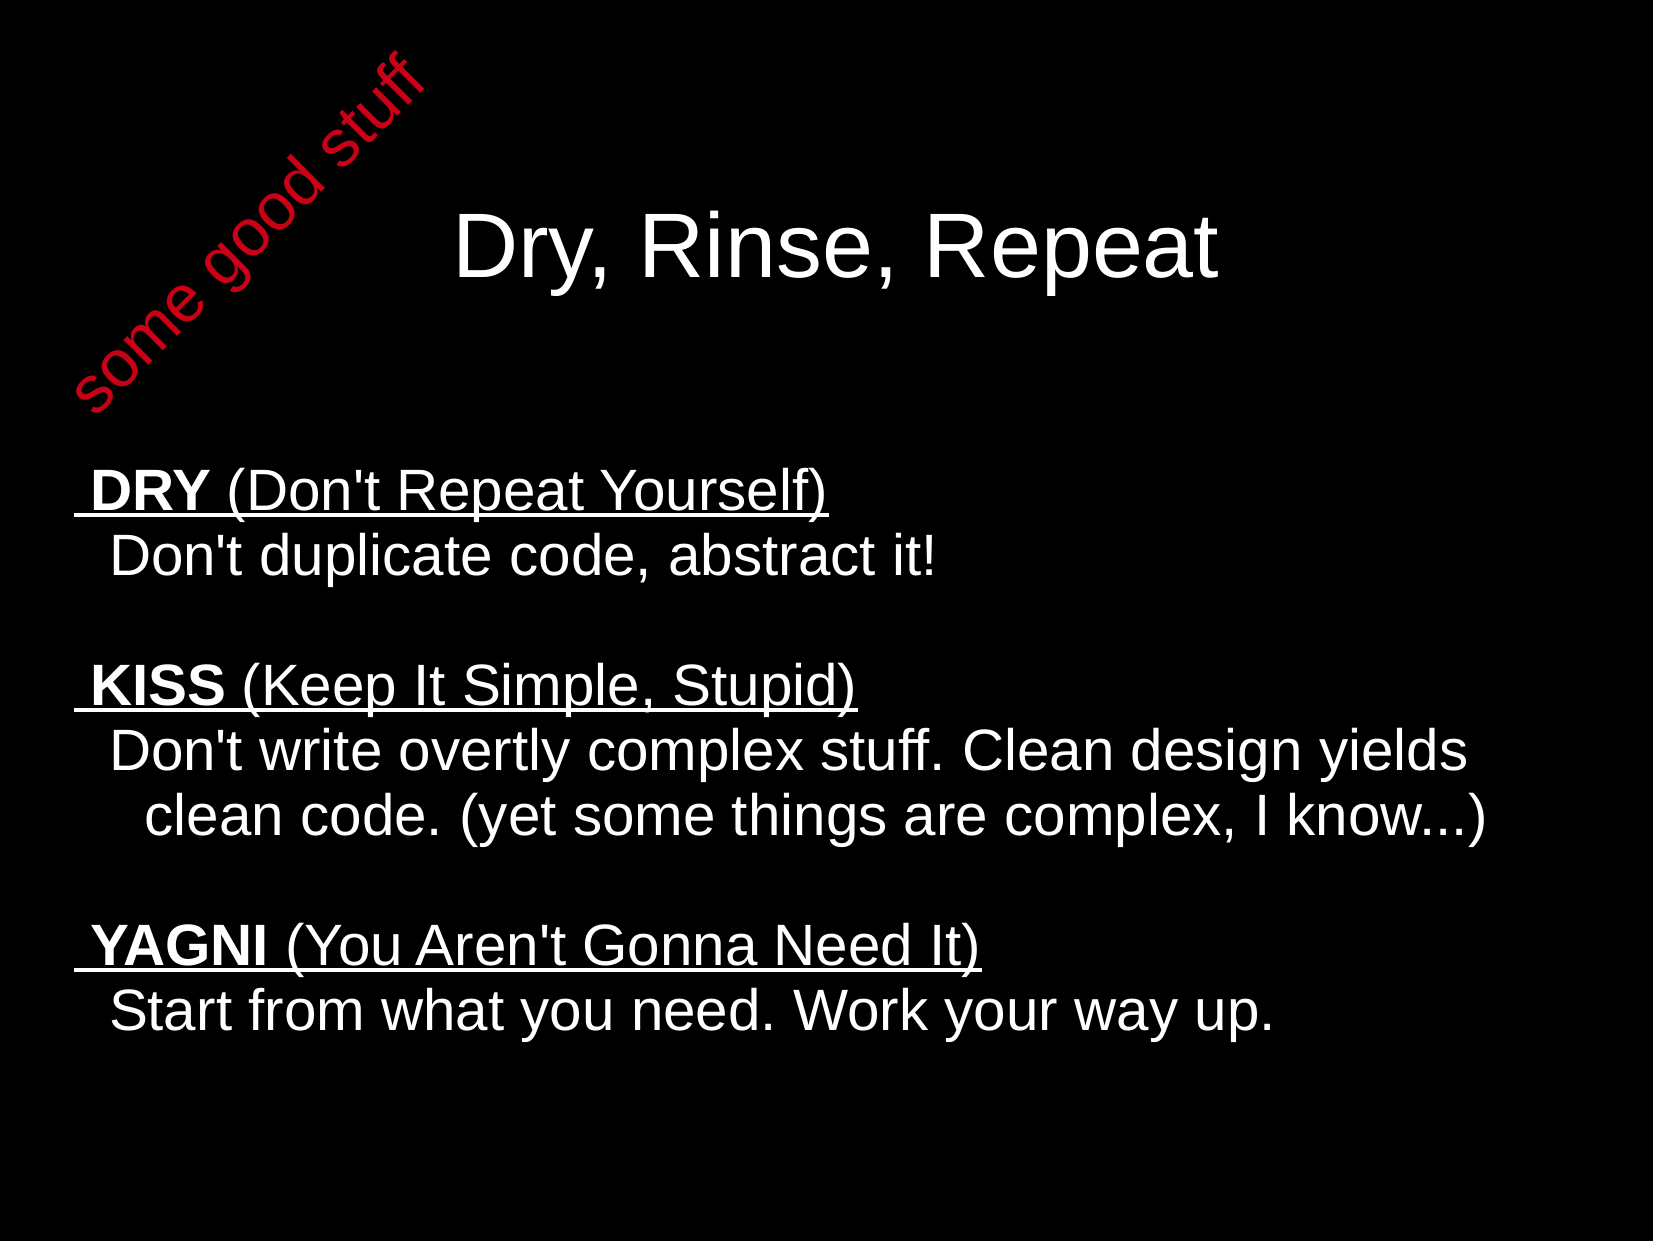

Dry, Rinse, Repeat
some good stuff
 DRY (Don't Repeat Yourself)
Don't duplicate code, abstract it!
 KISS (Keep It Simple, Stupid)
Don't write overtly complex stuff. Clean design yields clean code. (yet some things are complex, I know...)
 YAGNI (You Aren't Gonna Need It)
Start from what you need. Work your way up.